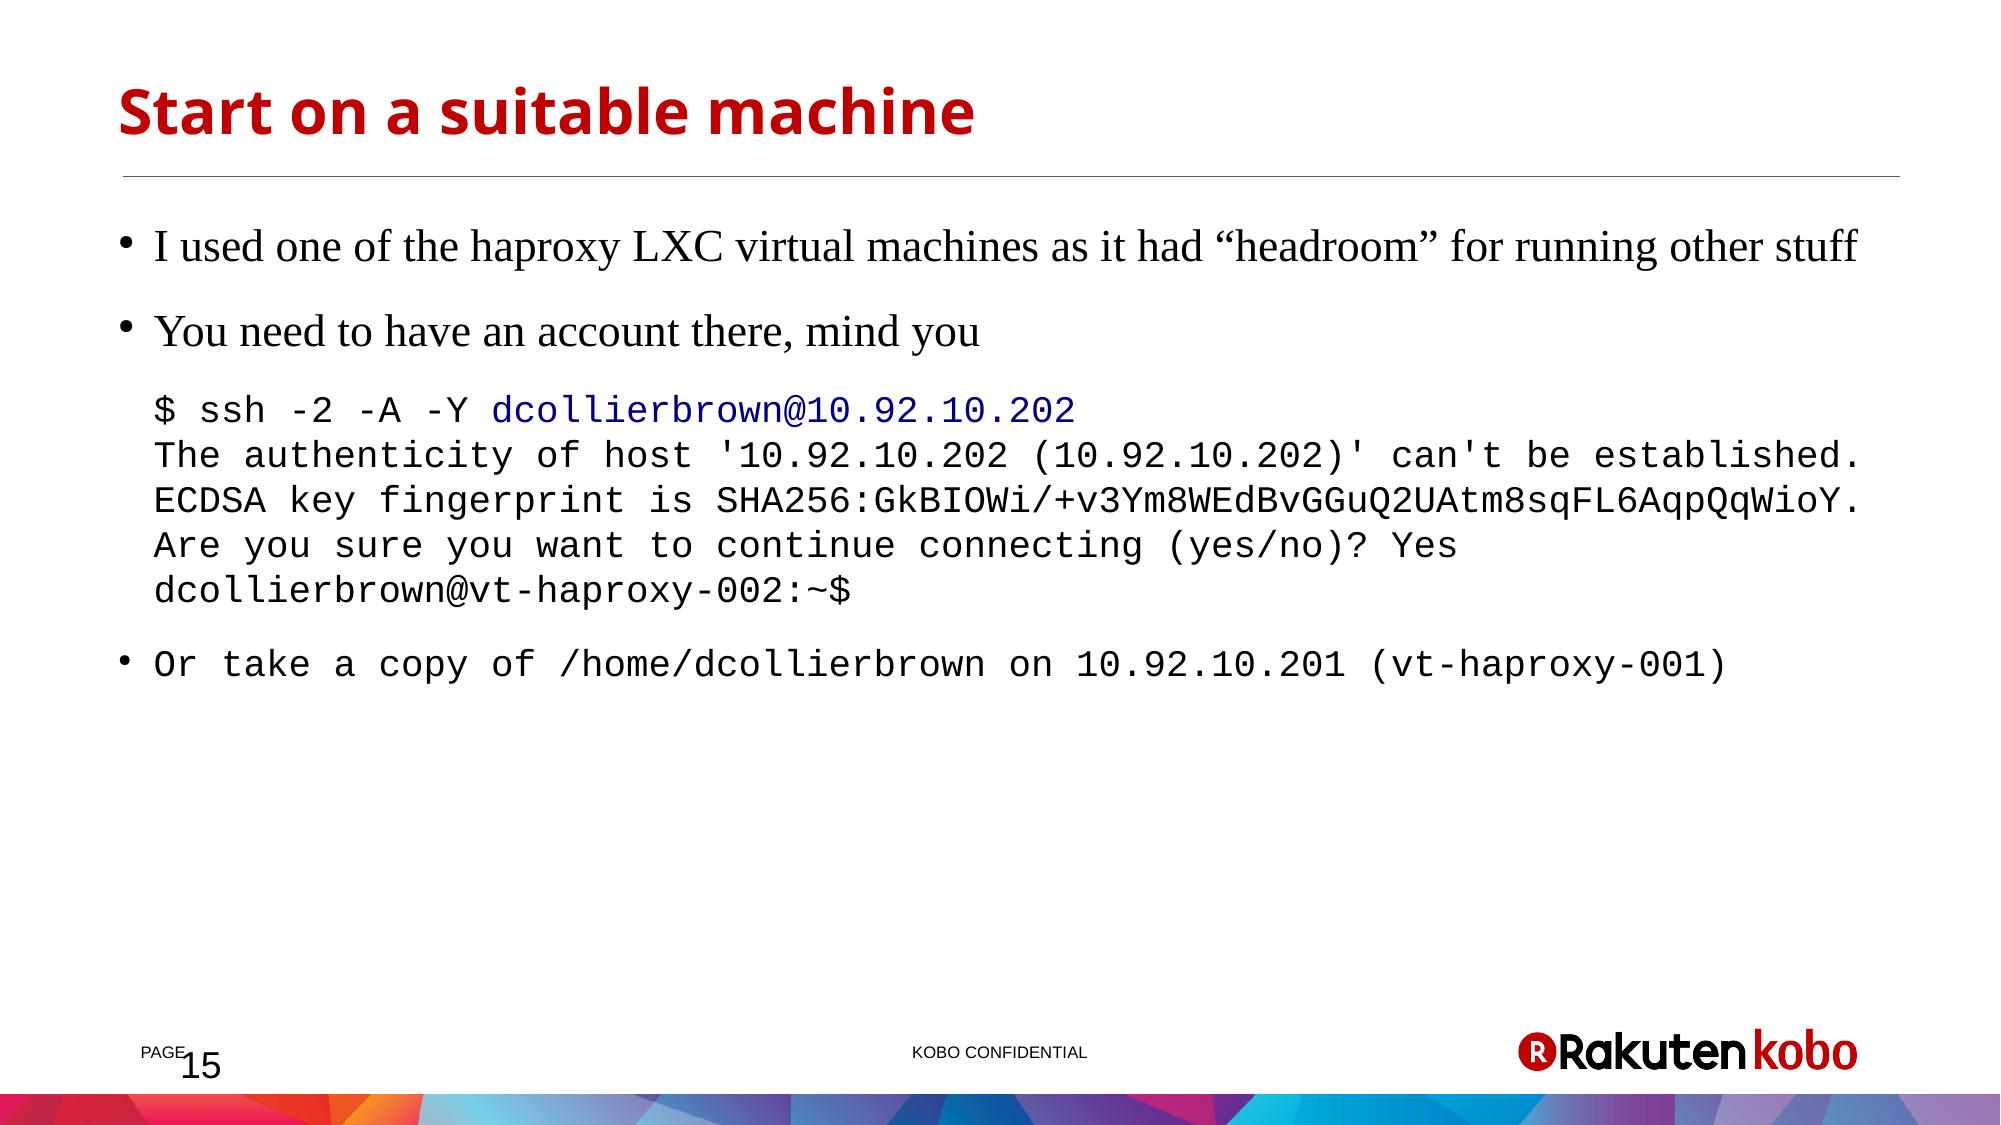

# Start on a suitable machine
I used one of the haproxy LXC virtual machines as it had “headroom” for running other stuff
You need to have an account there, mind you
$ ssh -2 -A -Y dcollierbrown@10.92.10.202
The authenticity of host '10.92.10.202 (10.92.10.202)' can't be established.
ECDSA key fingerprint is SHA256:GkBIOWi/+v3Ym8WEdBvGGuQ2UAtm8sqFL6AqpQqWioY.
Are you sure you want to continue connecting (yes/no)? Yes
dcollierbrown@vt-haproxy-002:~$
Or take a copy of /home/dcollierbrown on 10.92.10.201 (vt-haproxy-001)